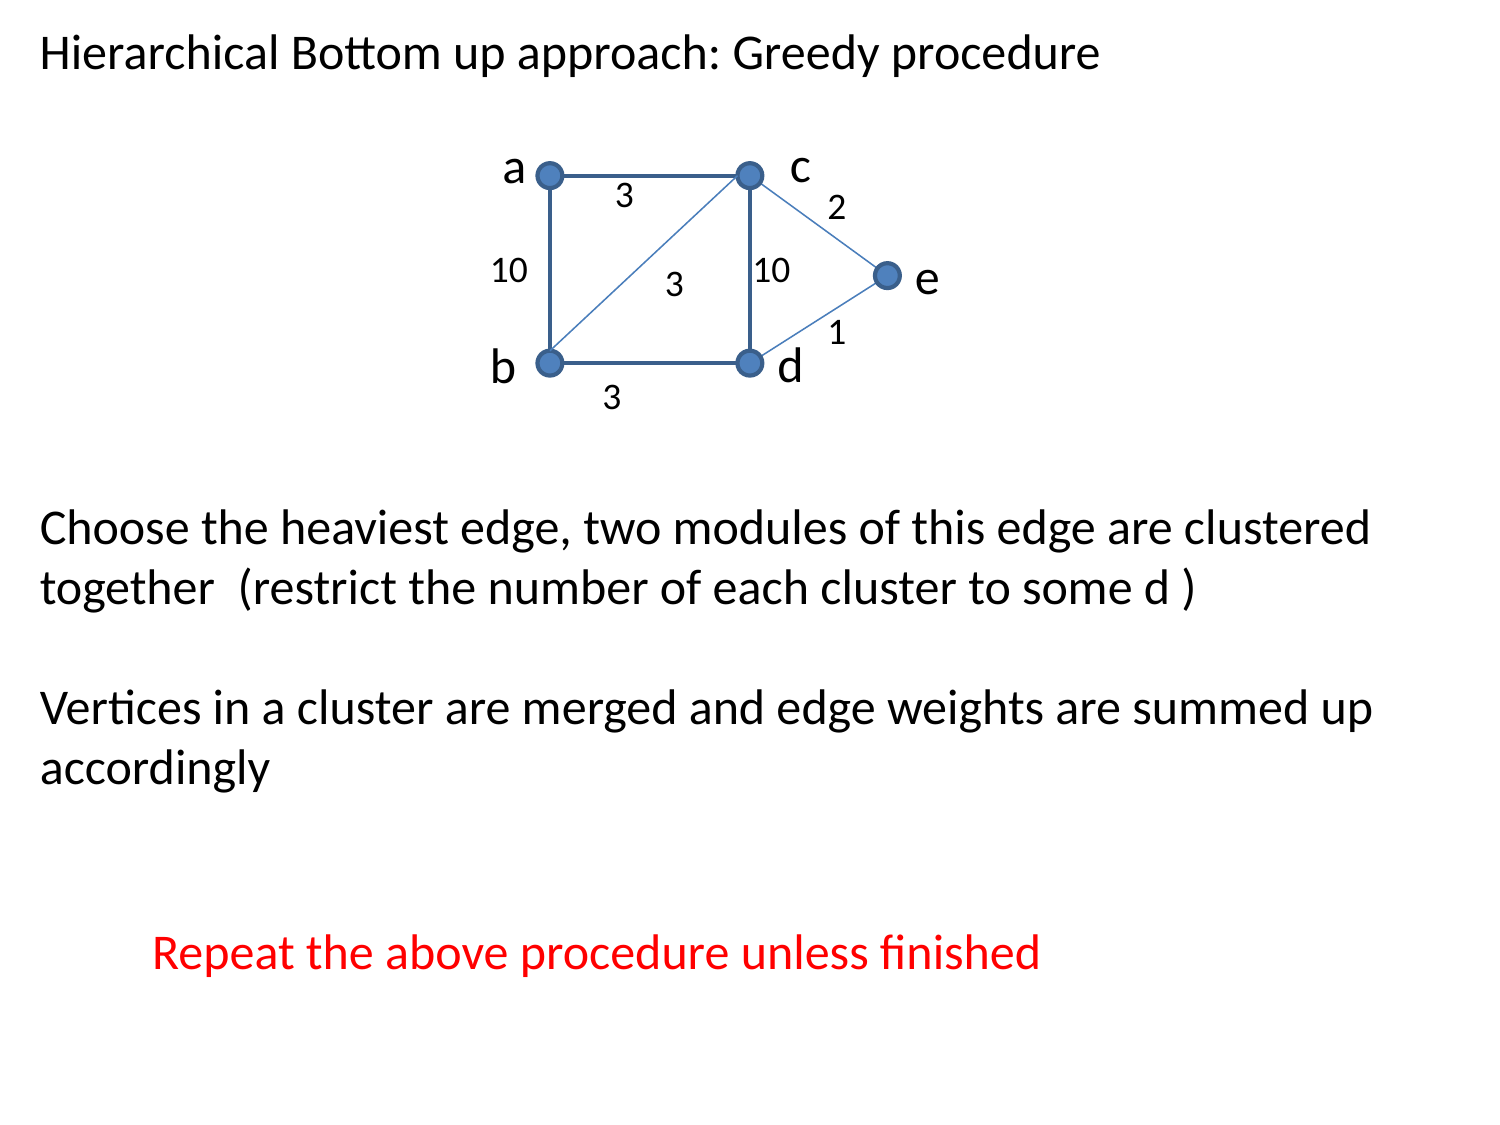

Hierarchical Bottom up approach: Greedy procedure
c
a
3
2
10
10
e
3
1
d
b
3
Choose the heaviest edge, two modules of this edge are clustered together (restrict the number of each cluster to some d )
Vertices in a cluster are merged and edge weights are summed up accordingly
Repeat the above procedure unless finished